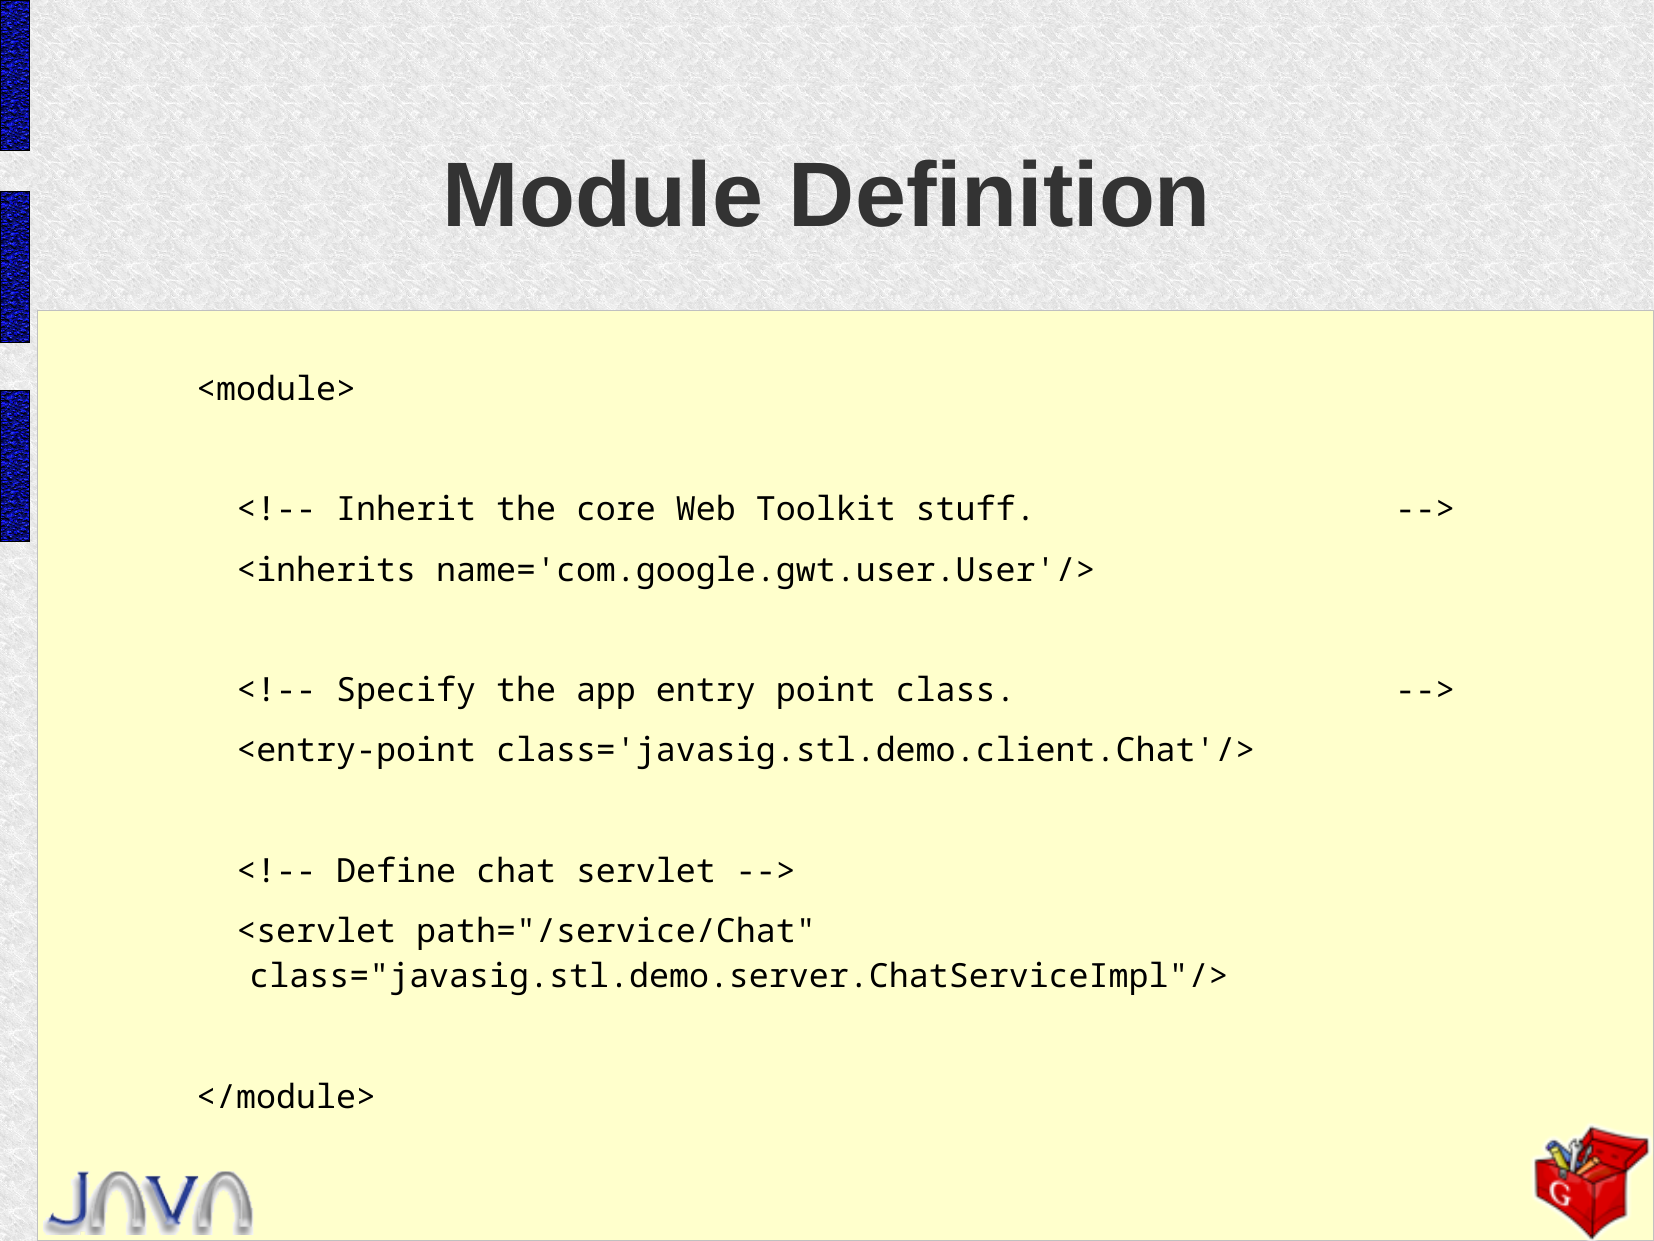

# Module Definition
<module>
 <!-- Inherit the core Web Toolkit stuff. -->
 <inherits name='com.google.gwt.user.User'/>
 <!-- Specify the app entry point class. -->
 <entry-point class='javasig.stl.demo.client.Chat'/>
 <!-- Define chat servlet -->
 <servlet path="/service/Chat" class="javasig.stl.demo.server.ChatServiceImpl"/>
</module>